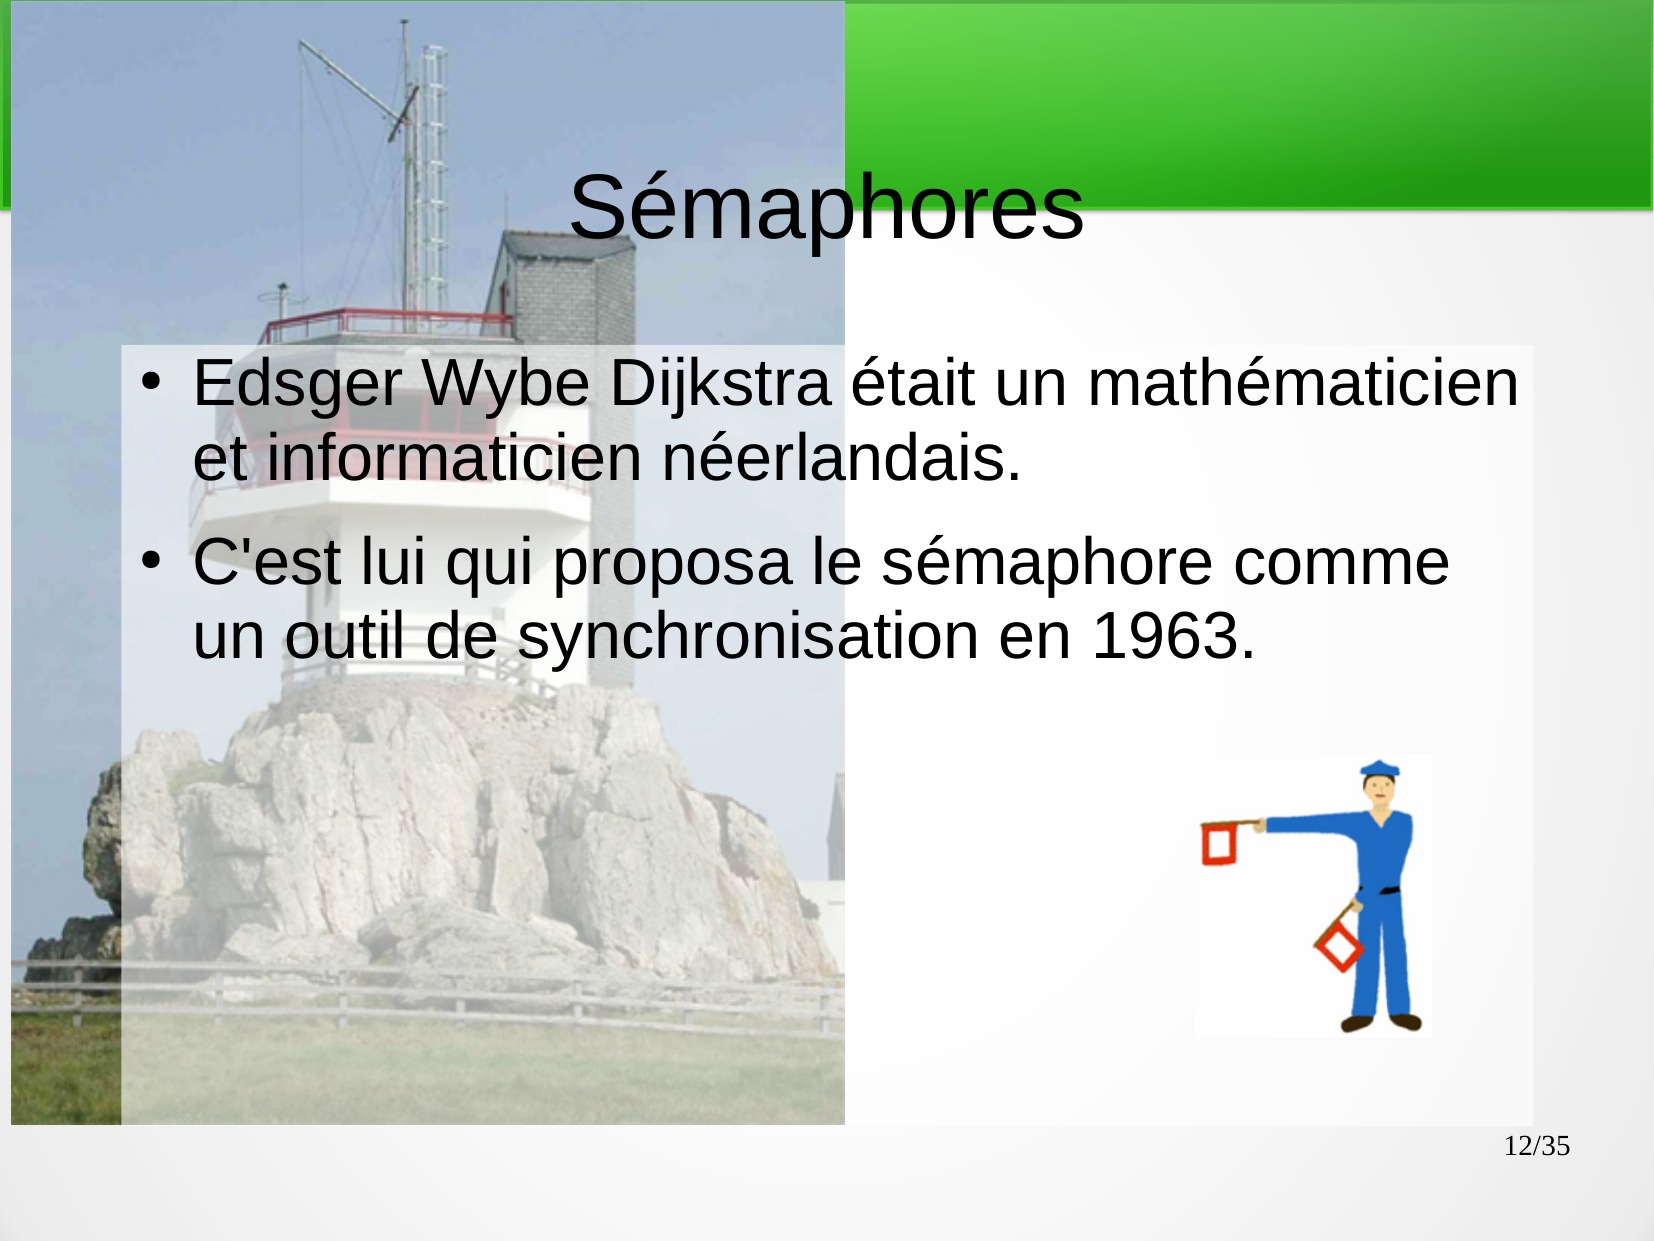

# Sémaphores
Edsger Wybe Dijkstra était un mathématicien et informaticien néerlandais.
C'est lui qui proposa le sémaphore comme un outil de synchronisation en 1963.
12